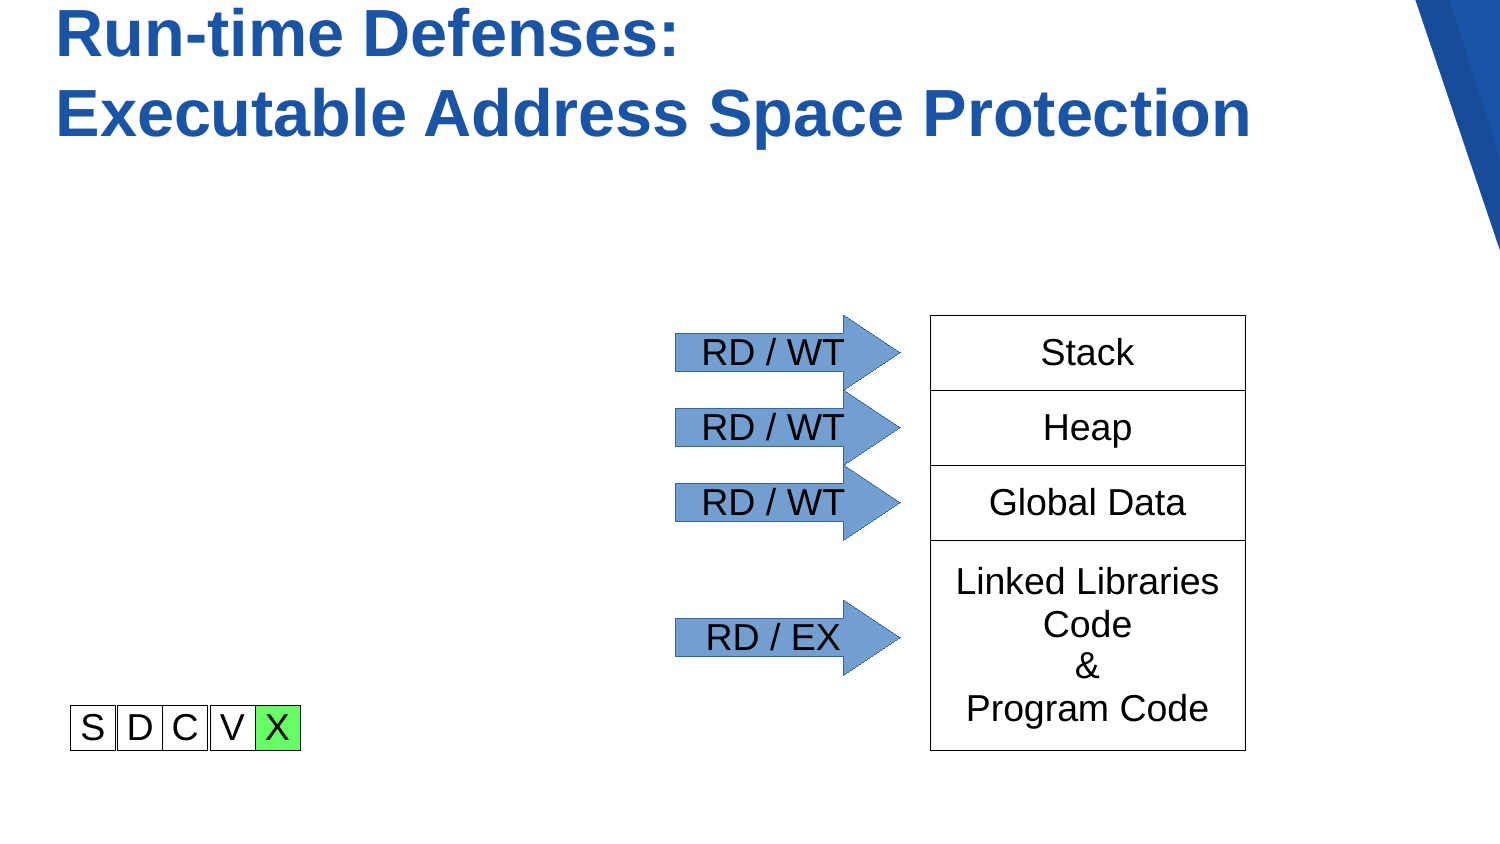

# Run-time Defenses: Executable Address Space Protection
RD / WT
Stack
RD / WT
Heap
RD / WT
Global Data
Linked Libraries
Code
&
Program Code
RD / EX
S
D
C
V
X